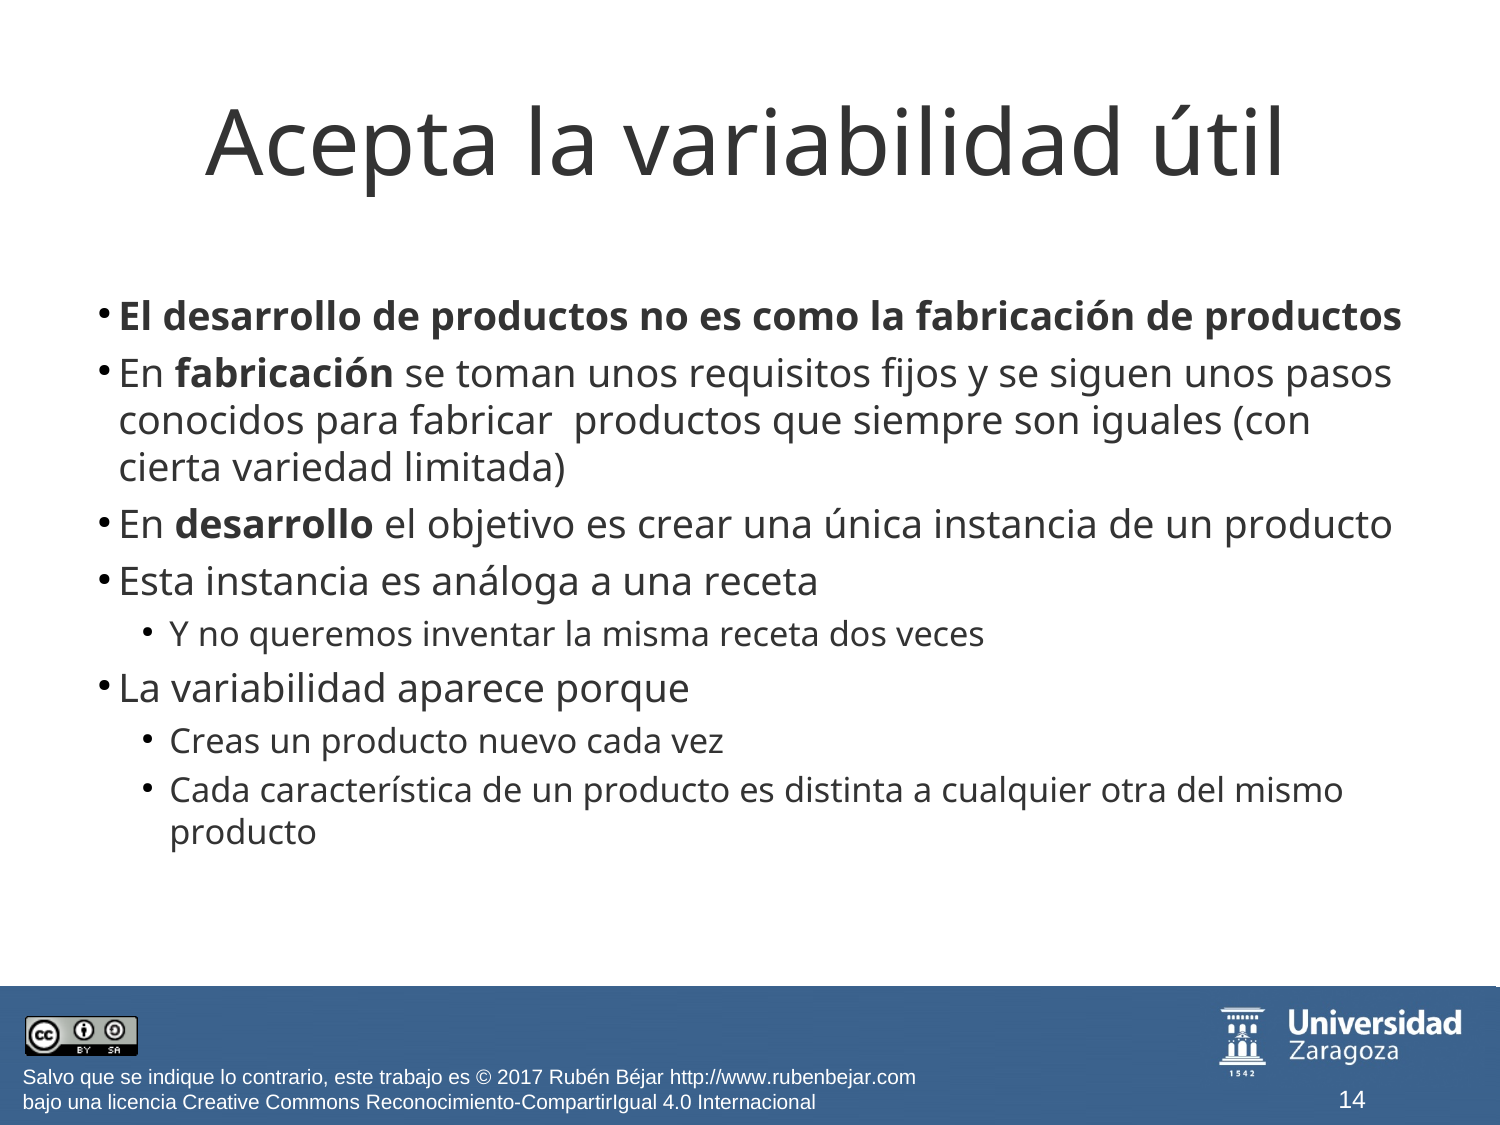

# Acepta la variabilidad útil
El desarrollo de productos no es como la fabricación de productos
En fabricación se toman unos requisitos fijos y se siguen unos pasos conocidos para fabricar productos que siempre son iguales (con cierta variedad limitada)
En desarrollo el objetivo es crear una única instancia de un producto
Esta instancia es análoga a una receta
Y no queremos inventar la misma receta dos veces
La variabilidad aparece porque
Creas un producto nuevo cada vez
Cada característica de un producto es distinta a cualquier otra del mismo producto